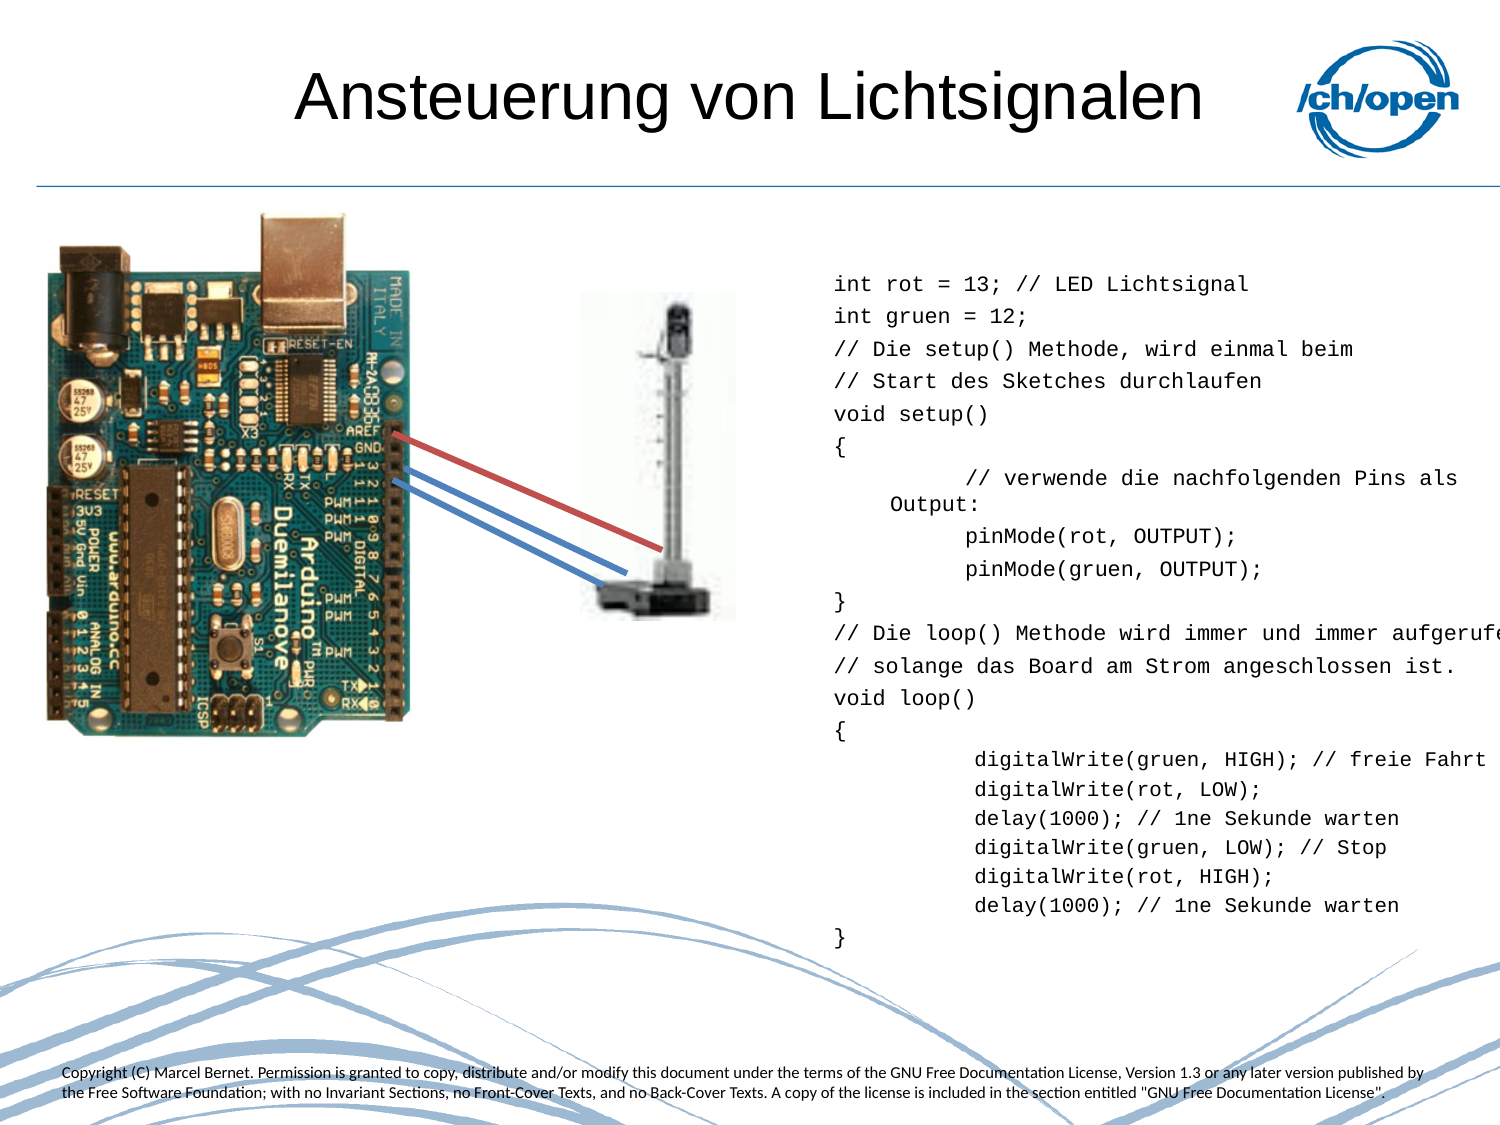

Ansteuerung von Lichtsignalen
# int rot = 13; // LED Lichtsignal
int gruen = 12;
// Die setup() Methode, wird einmal beim
// Start des Sketches durchlaufen
void setup()
{
	// verwende die nachfolgenden Pins als Output:
	pinMode(rot, OUTPUT);
	pinMode(gruen, OUTPUT);
}
// Die loop() Methode wird immer und immer aufgerufen,
// solange das Board am Strom angeschlossen ist.
void loop()
{
digitalWrite(gruen, HIGH); // freie Fahrt
digitalWrite(rot, LOW);
delay(1000); // 1ne Sekunde warten
digitalWrite(gruen, LOW); // Stop
digitalWrite(rot, HIGH);
delay(1000); // 1ne Sekunde warten
}